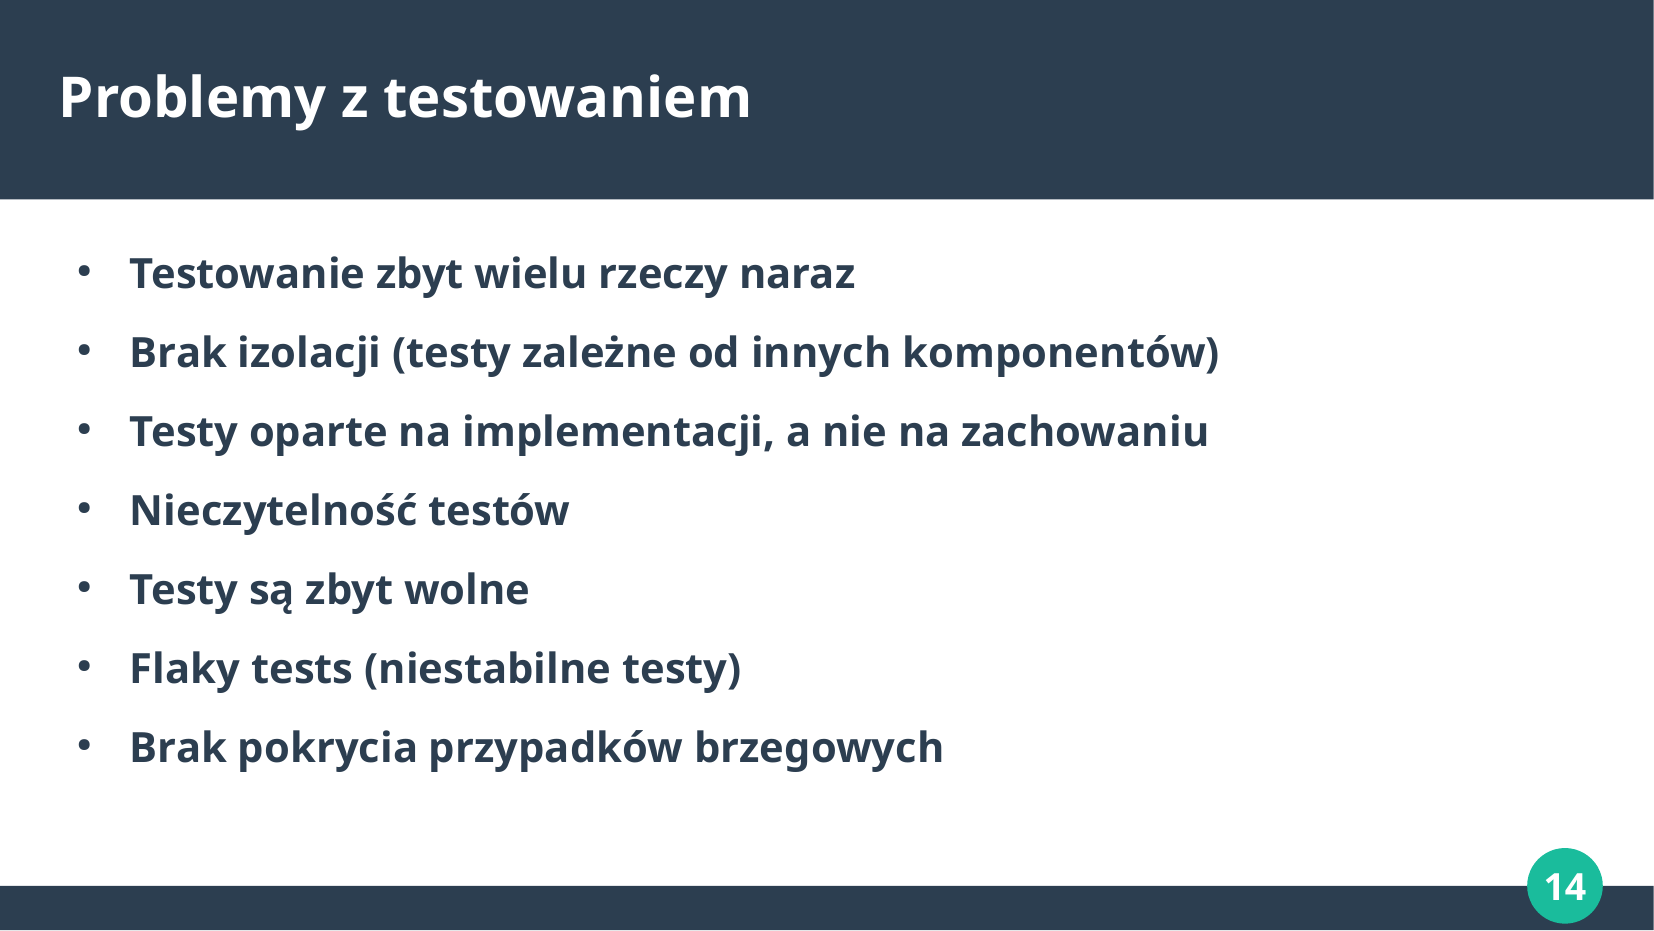

# Problemy z testowaniem
Testowanie zbyt wielu rzeczy naraz
Brak izolacji (testy zależne od innych komponentów)
Testy oparte na implementacji, a nie na zachowaniu
Nieczytelność testów
Testy są zbyt wolne
Flaky tests (niestabilne testy)
Brak pokrycia przypadków brzegowych